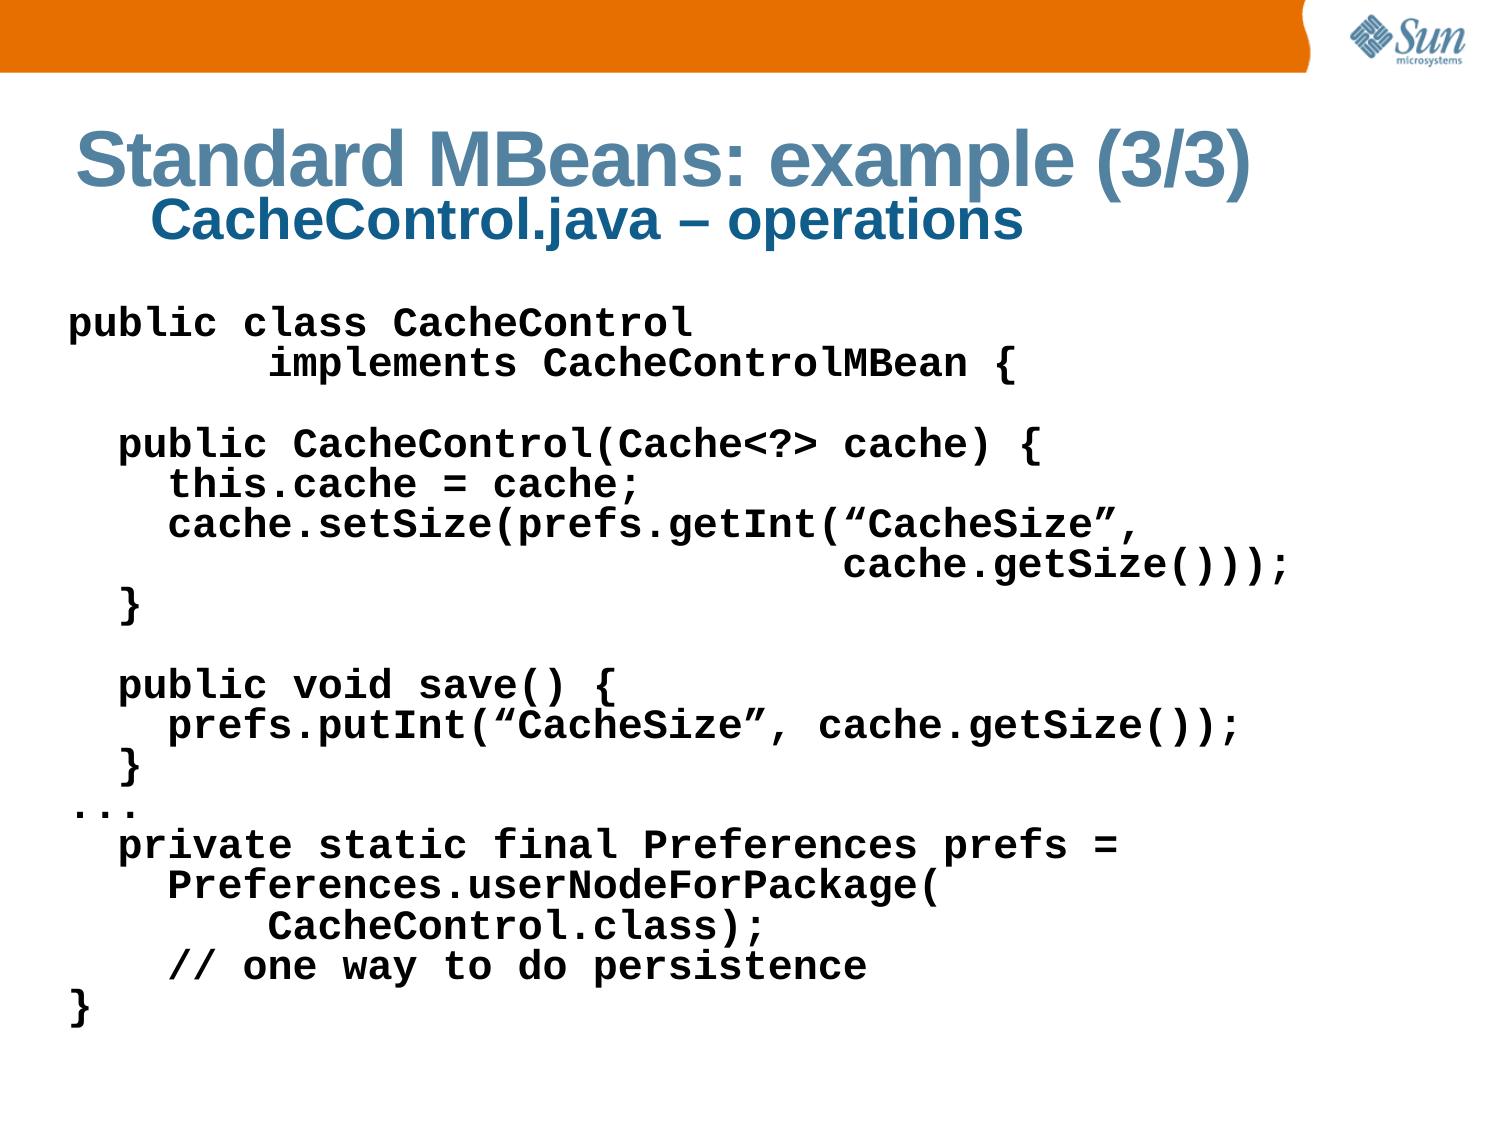

# Standard MBeans: example (3/3)
CacheControl.java – operations
public class CacheControl
 implements CacheControlMBean {
 public CacheControl(Cache<?> cache) {
 this.cache = cache;
 cache.setSize(prefs.getInt(“CacheSize”,
 cache.getSize()));
 }
 public void save() {
 prefs.putInt(“CacheSize”, cache.getSize());
 }
...
 private static final Preferences prefs =
 Preferences.userNodeForPackage(
 CacheControl.class);
 // one way to do persistence
}